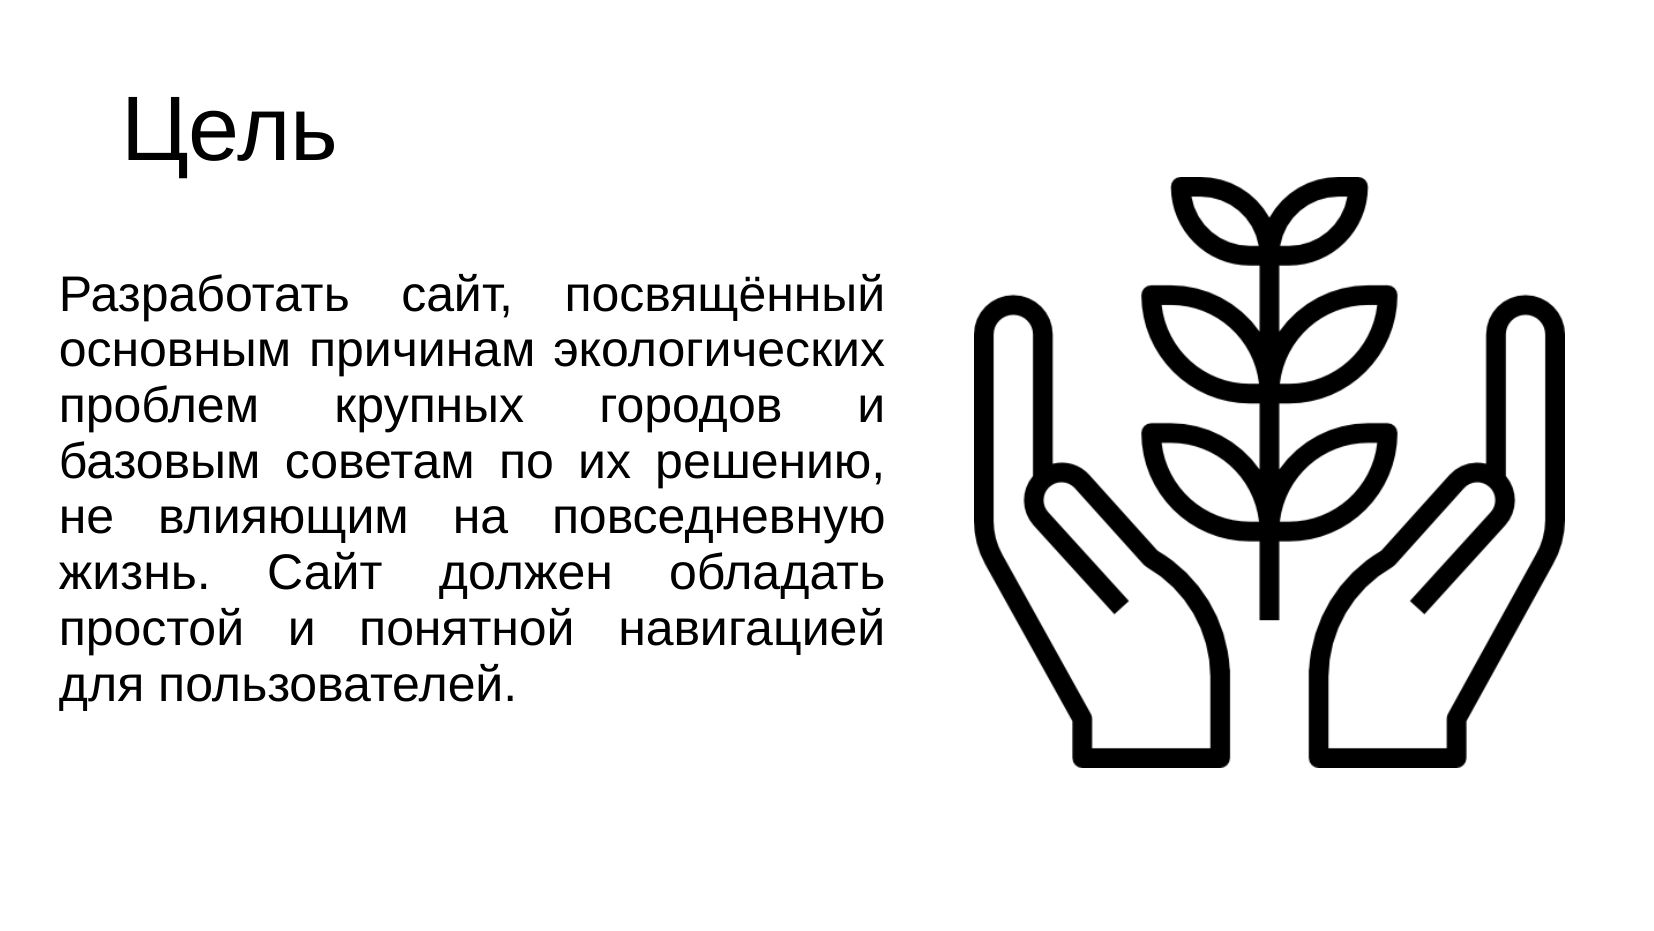

# Цель
Разработать сайт, посвящённый основным причинам экологических проблем крупных городов и базовым советам по их решению, не влияющим на повседневную жизнь. Сайт должен обладать простой и понятной навигацией для пользователей.